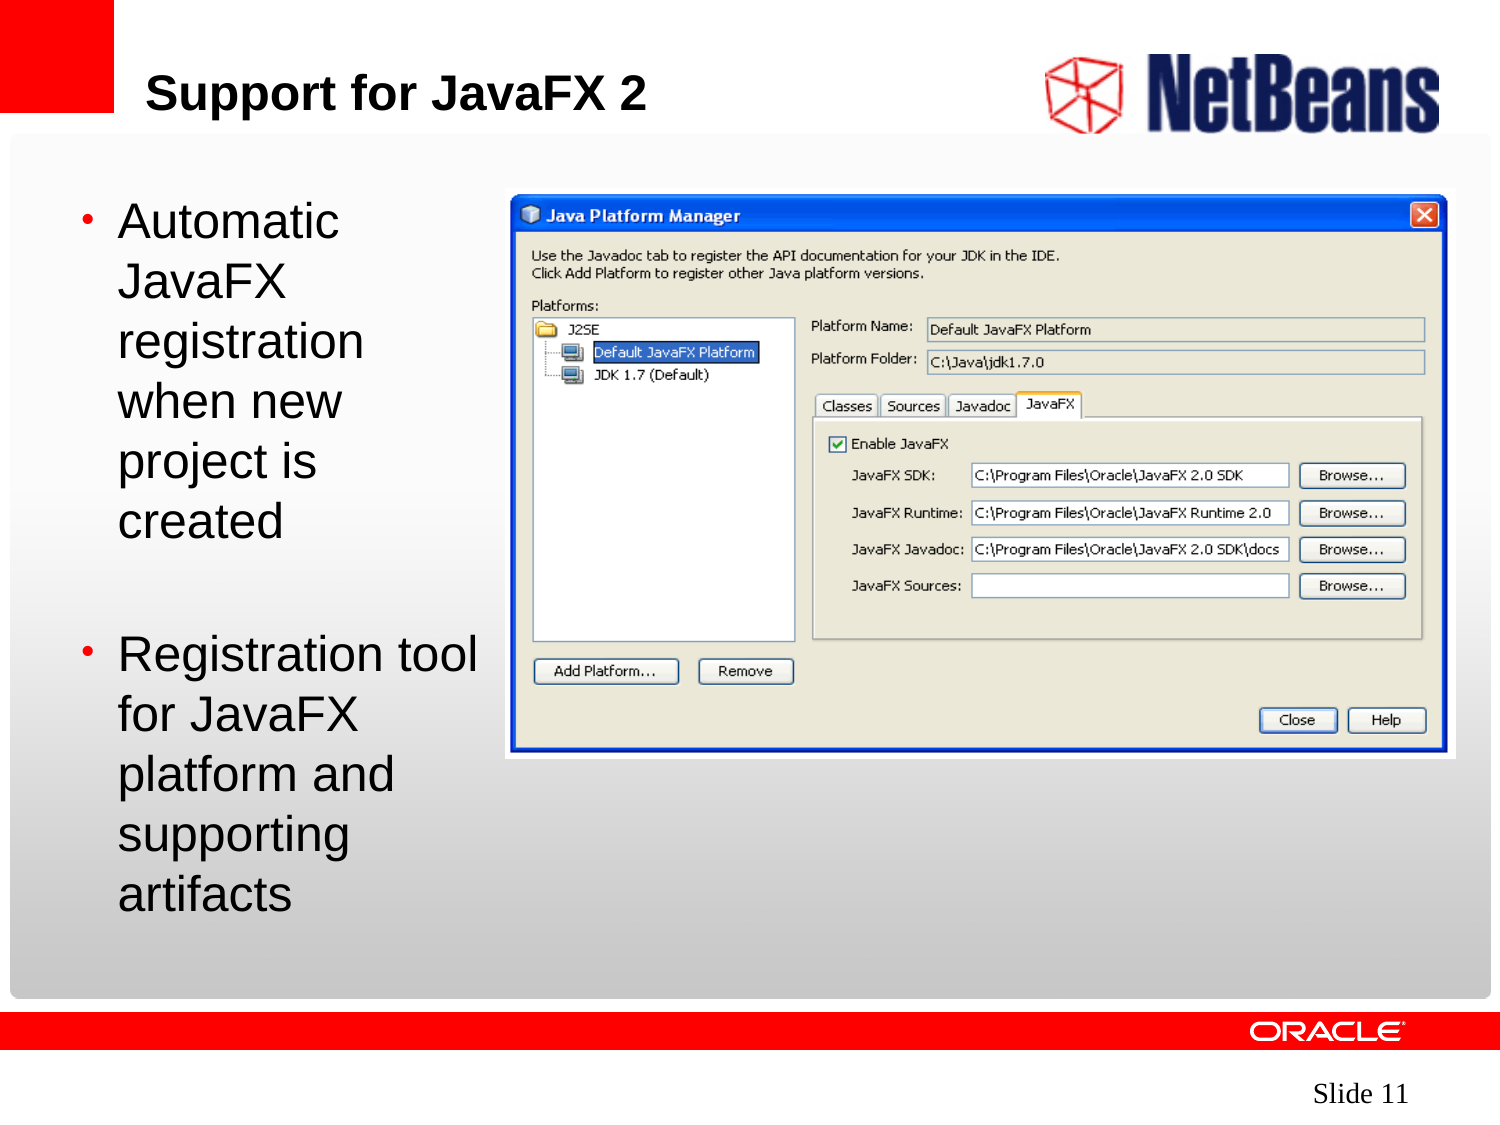

# Support for JavaFX 2
Automatic
JavaFX
registration
when new
project is
created
Registration tool
for JavaFX
platform and
supporting
artifacts